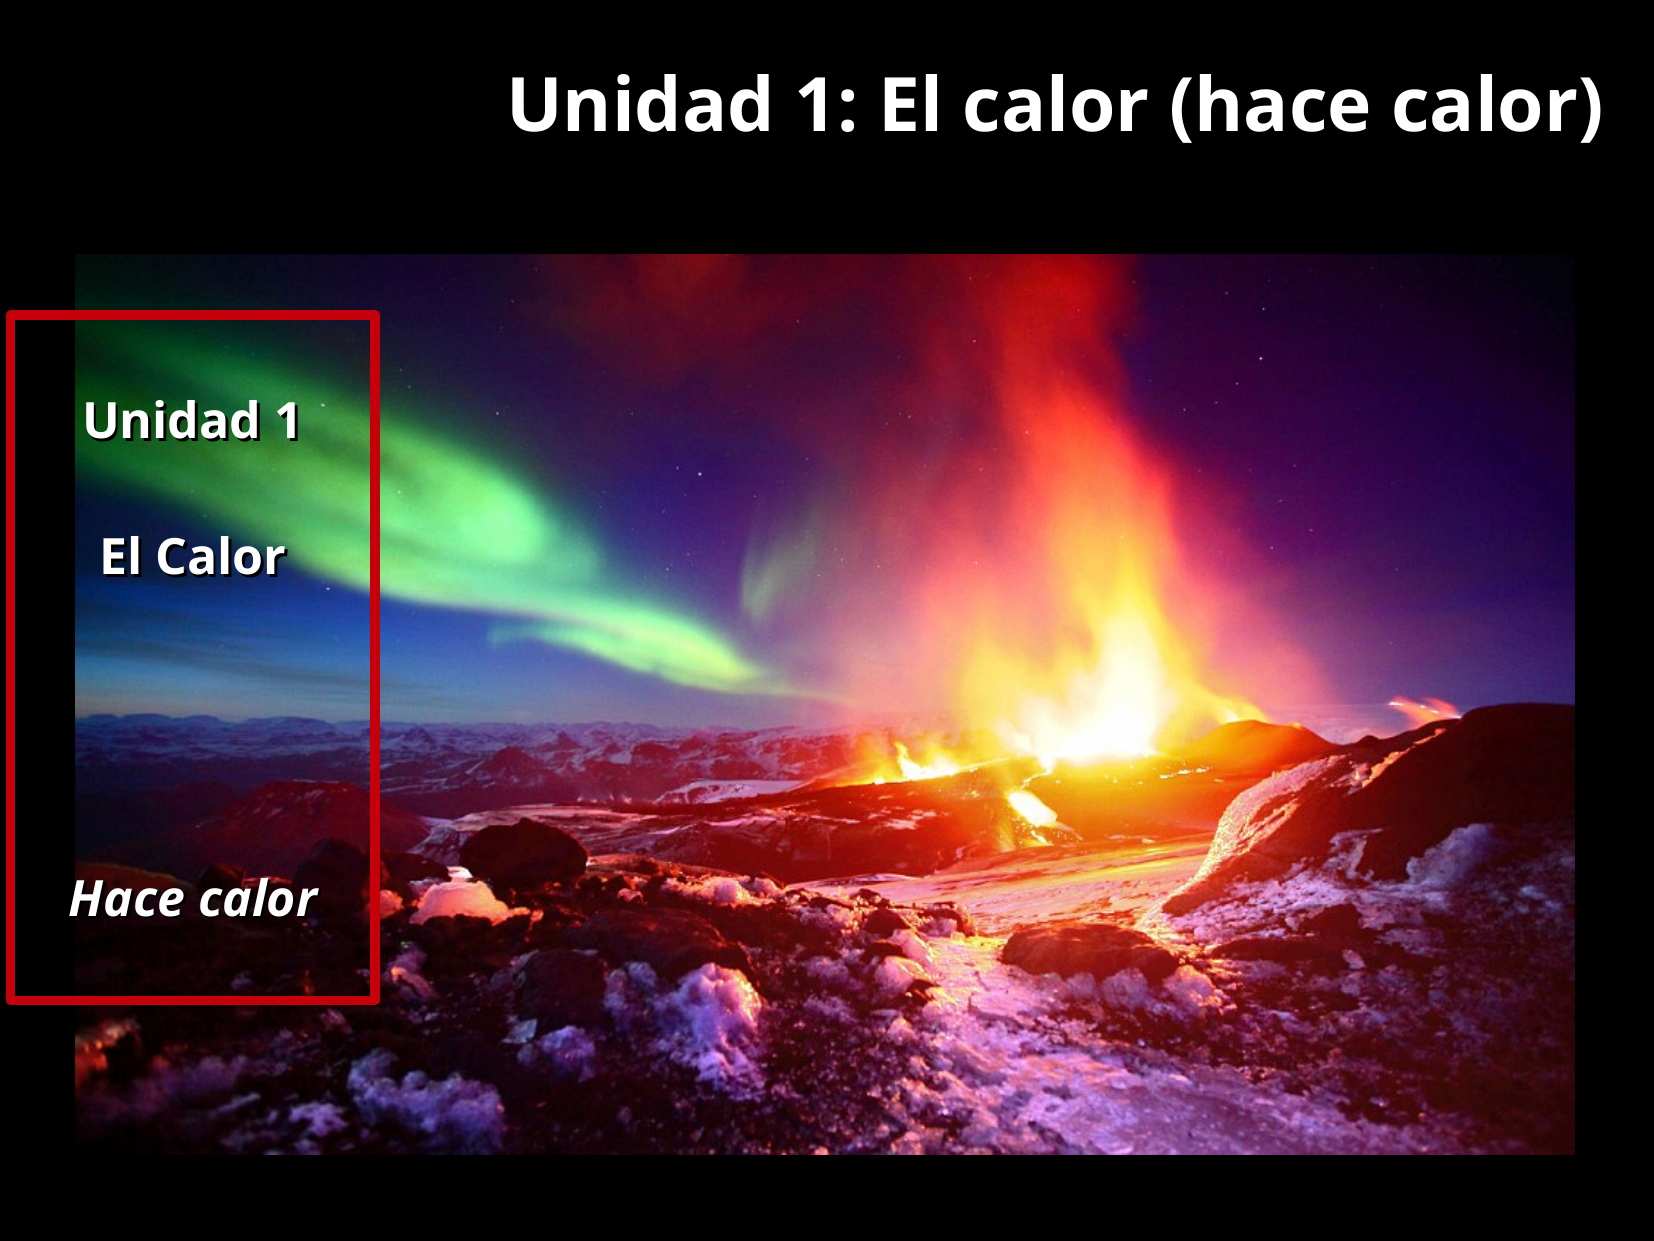

# Unidad 1: El calor (hace calor)
Unidad 1
El Calor
Hace calor
Mar 10, 2020
H. Asorey - F3B 2020
17